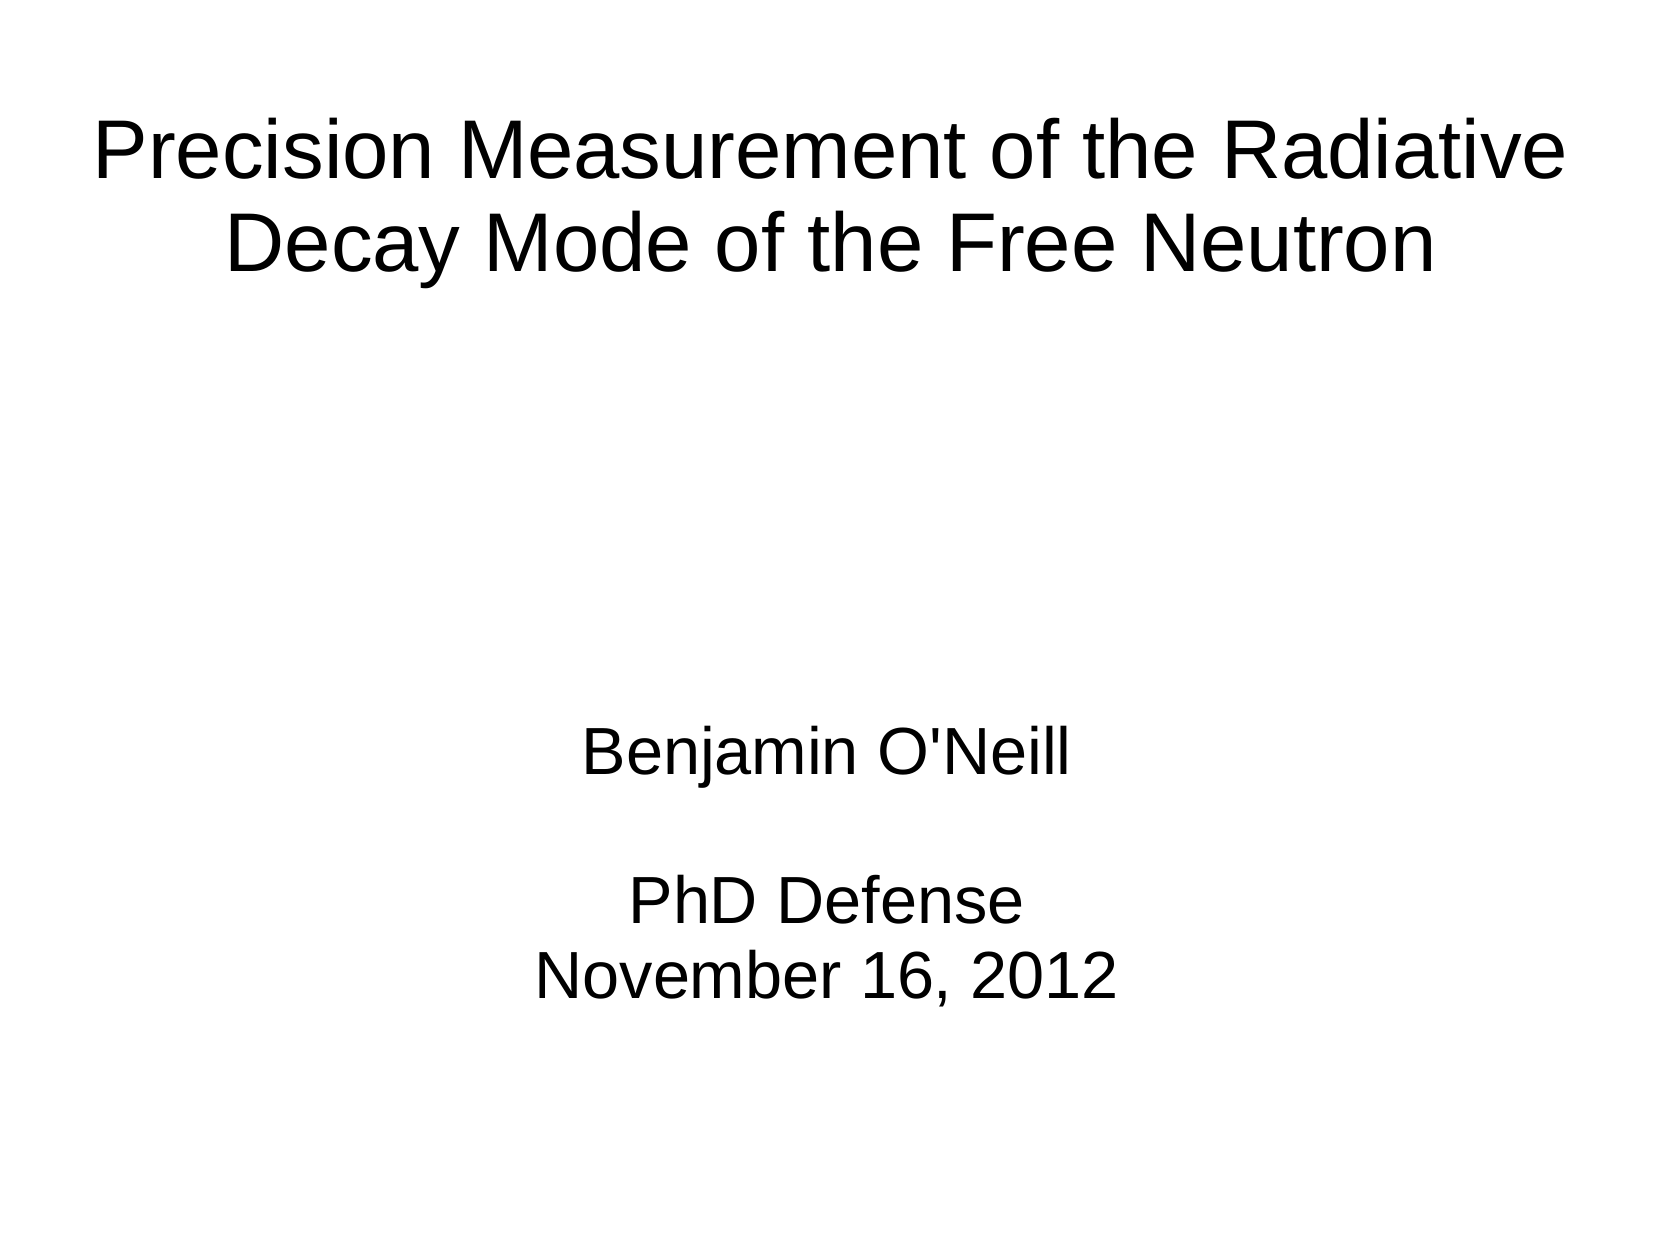

# Precision Measurement of the Radiative Decay Mode of the Free Neutron
Benjamin O'Neill
PhD Defense
November 16, 2012